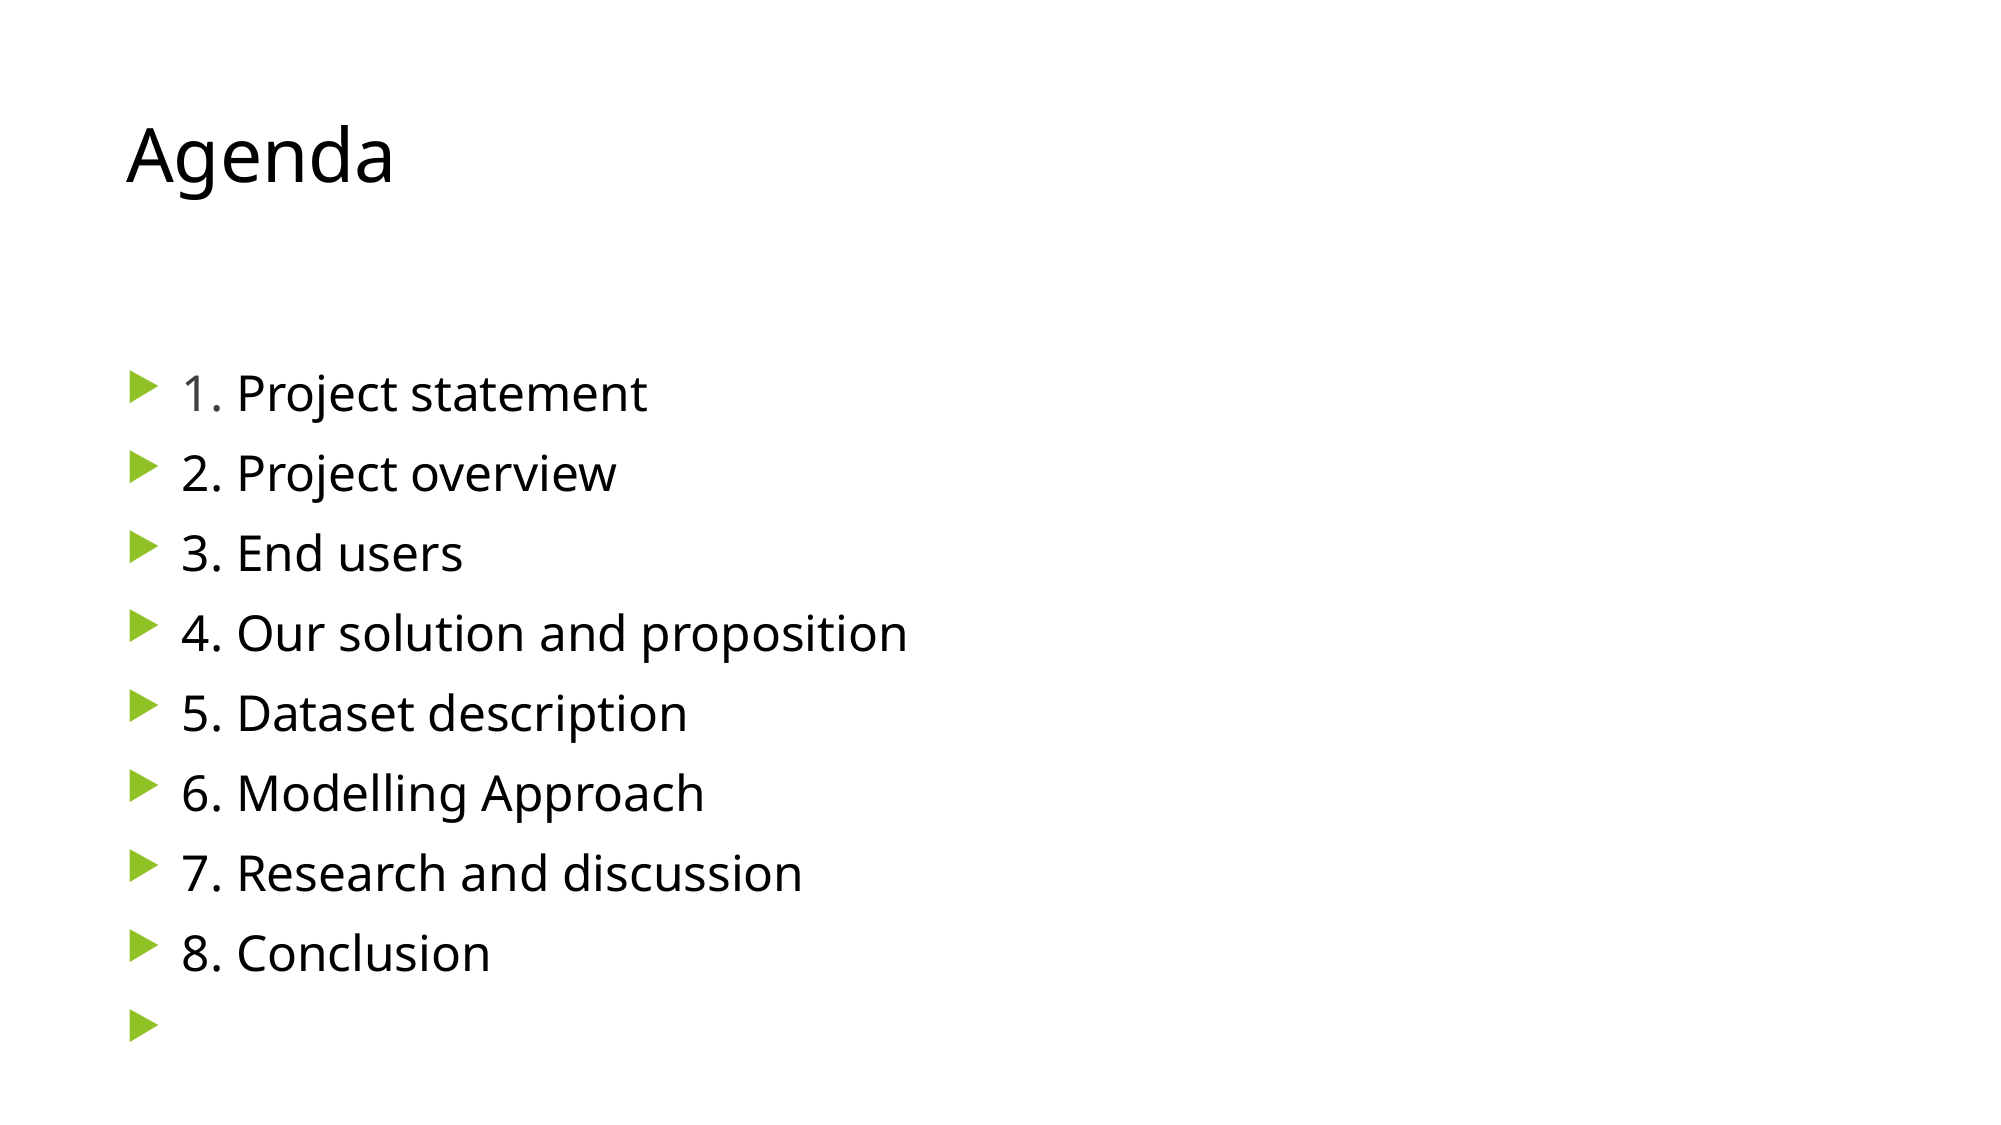

# Agenda
1. Project statement
2. Project overview
3. End users
4. Our solution and proposition
5. Dataset description
6. Modelling Approach
7. Research and discussion
8. Conclusion